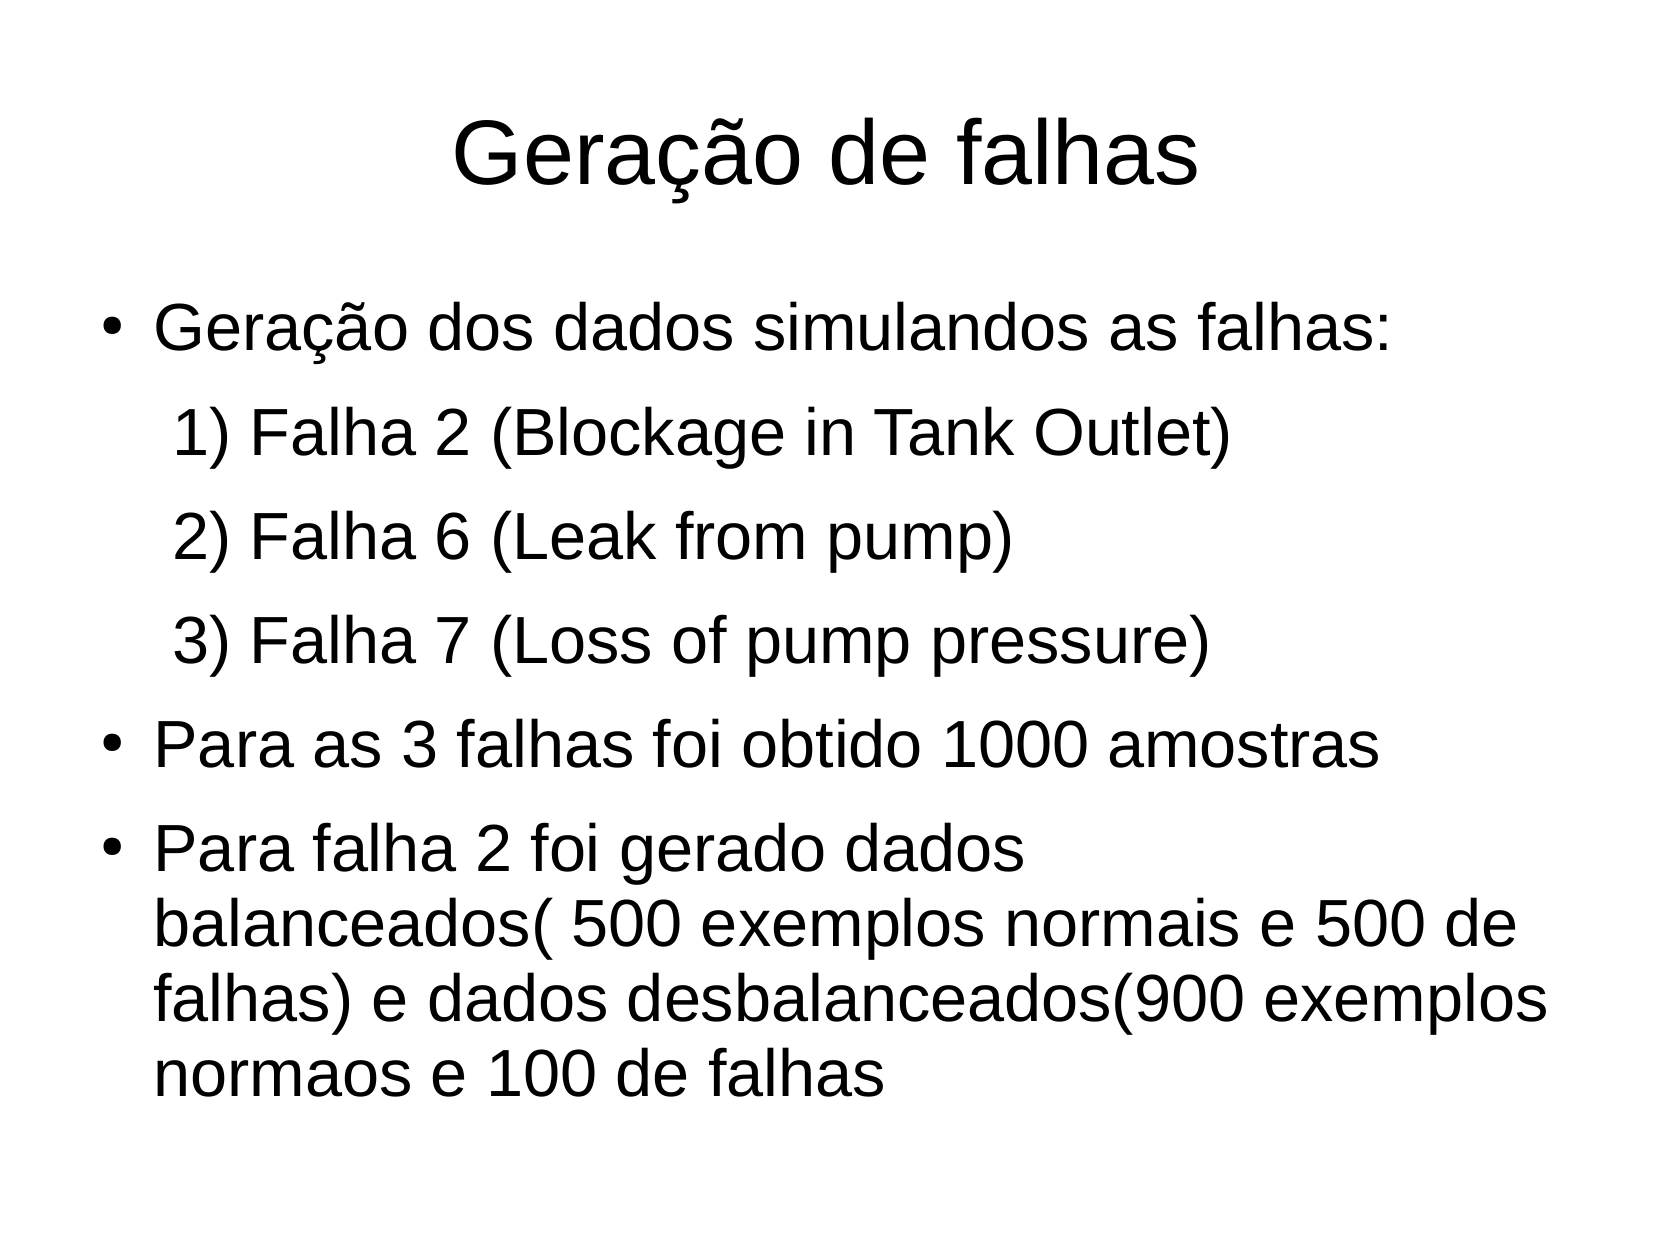

# Geração de falhas
Geração dos dados simulandos as falhas:
 1) Falha 2 (Blockage in Tank Outlet)
 2) Falha 6 (Leak from pump)
 3) Falha 7 (Loss of pump pressure)
Para as 3 falhas foi obtido 1000 amostras
Para falha 2 foi gerado dados balanceados( 500 exemplos normais e 500 de falhas) e dados desbalanceados(900 exemplos normaos e 100 de falhas